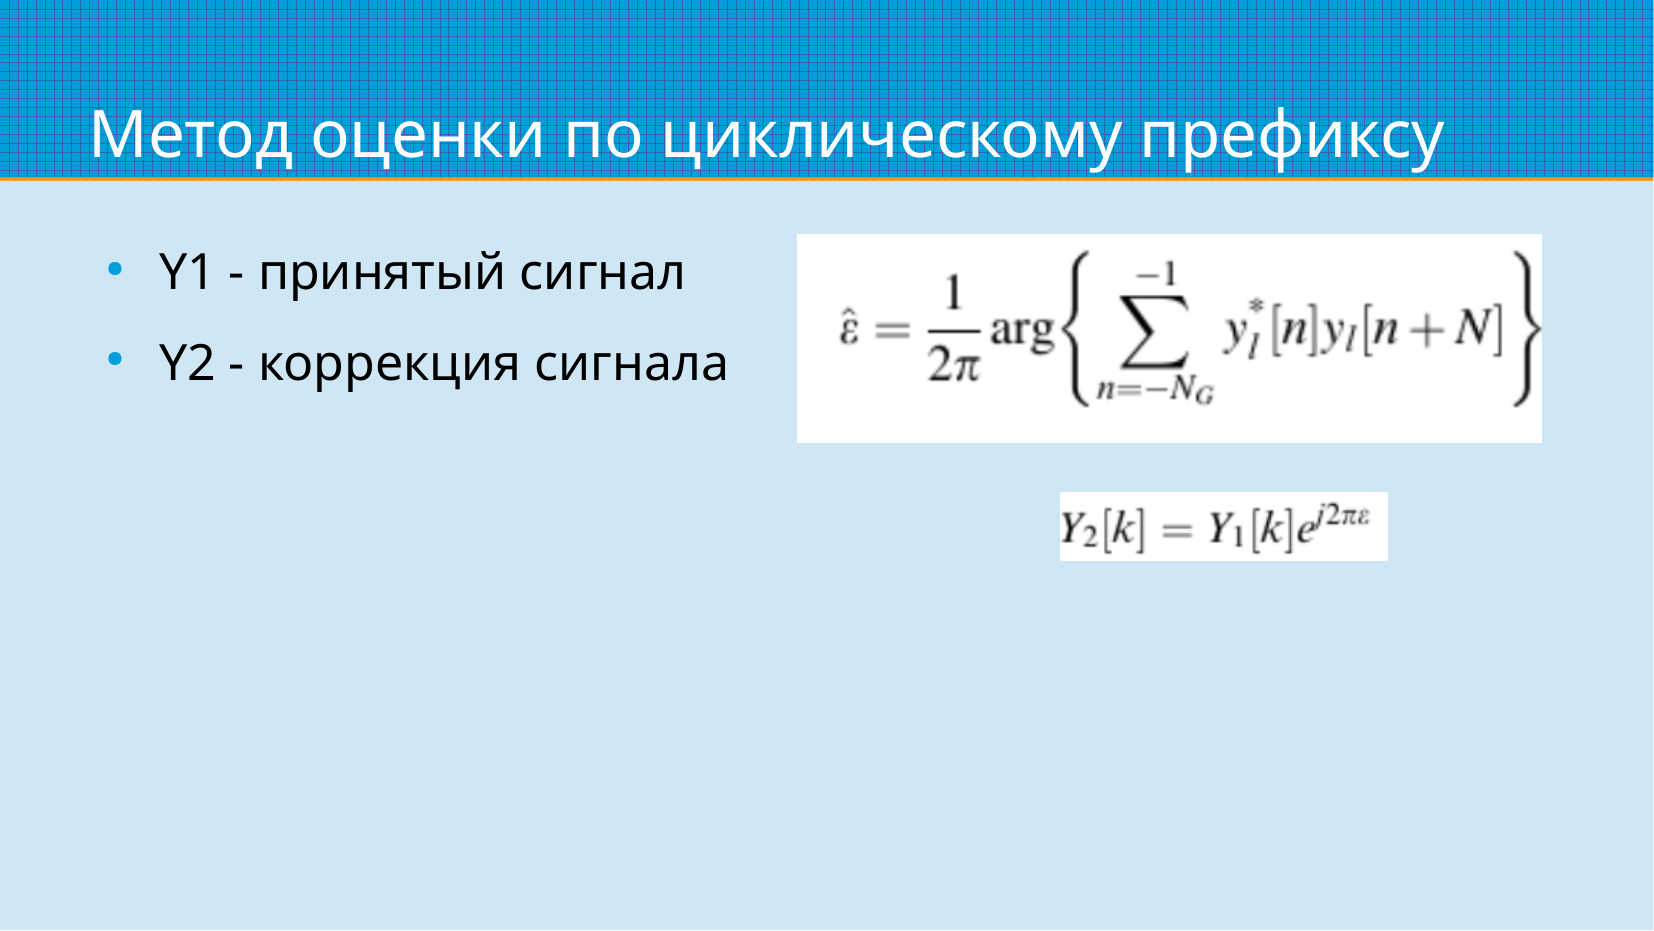

# Метод оценки по циклическому префиксу
Y1 - принятый сигнал
Y2 - коррекция сигнала